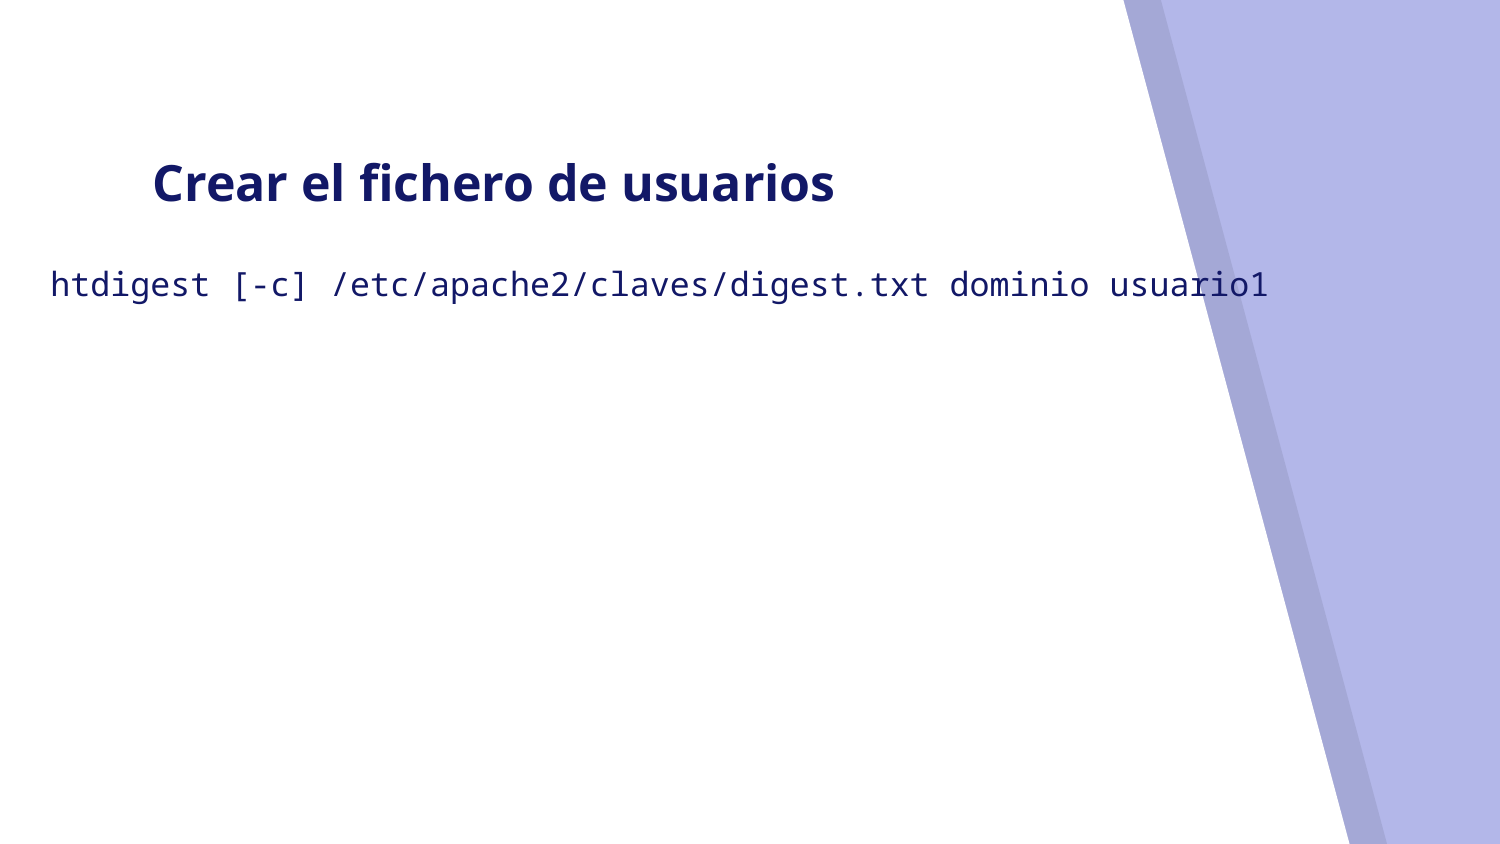

# Crear el fichero de usuarios
htdigest [-c] /etc/apache2/claves/digest.txt dominio usuario1